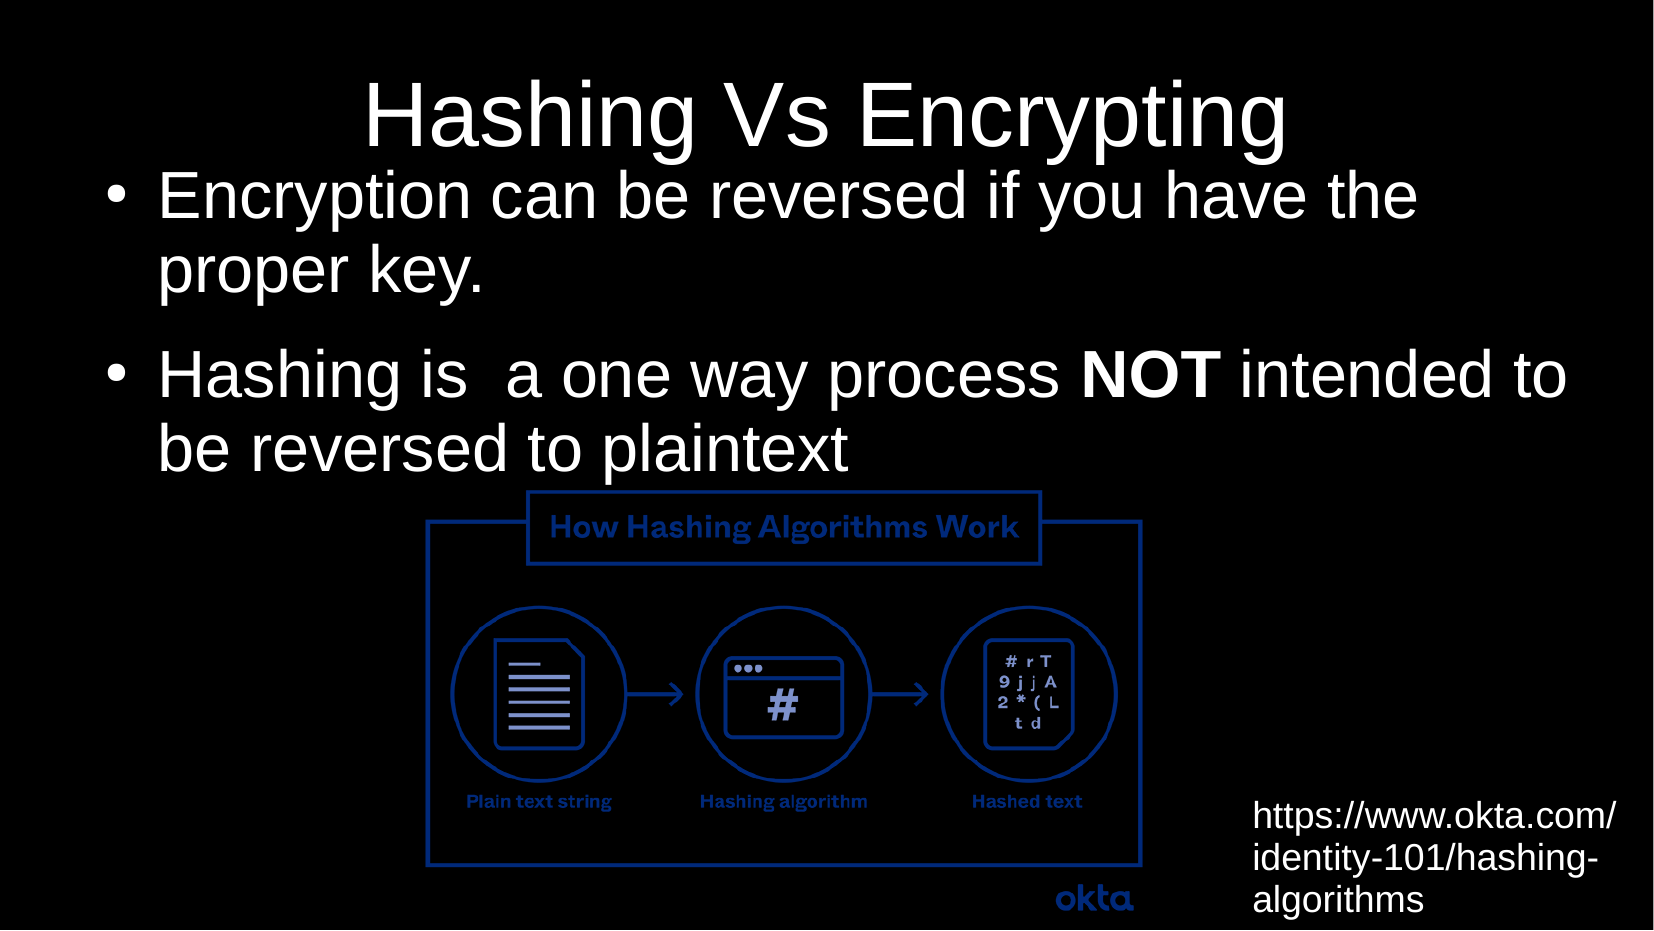

# Hashing Vs Encrypting
Encryption can be reversed if you have the proper key.
Hashing is a one way process NOT intended to be reversed to plaintext
https://www.okta.com/identity-101/hashing-algorithms